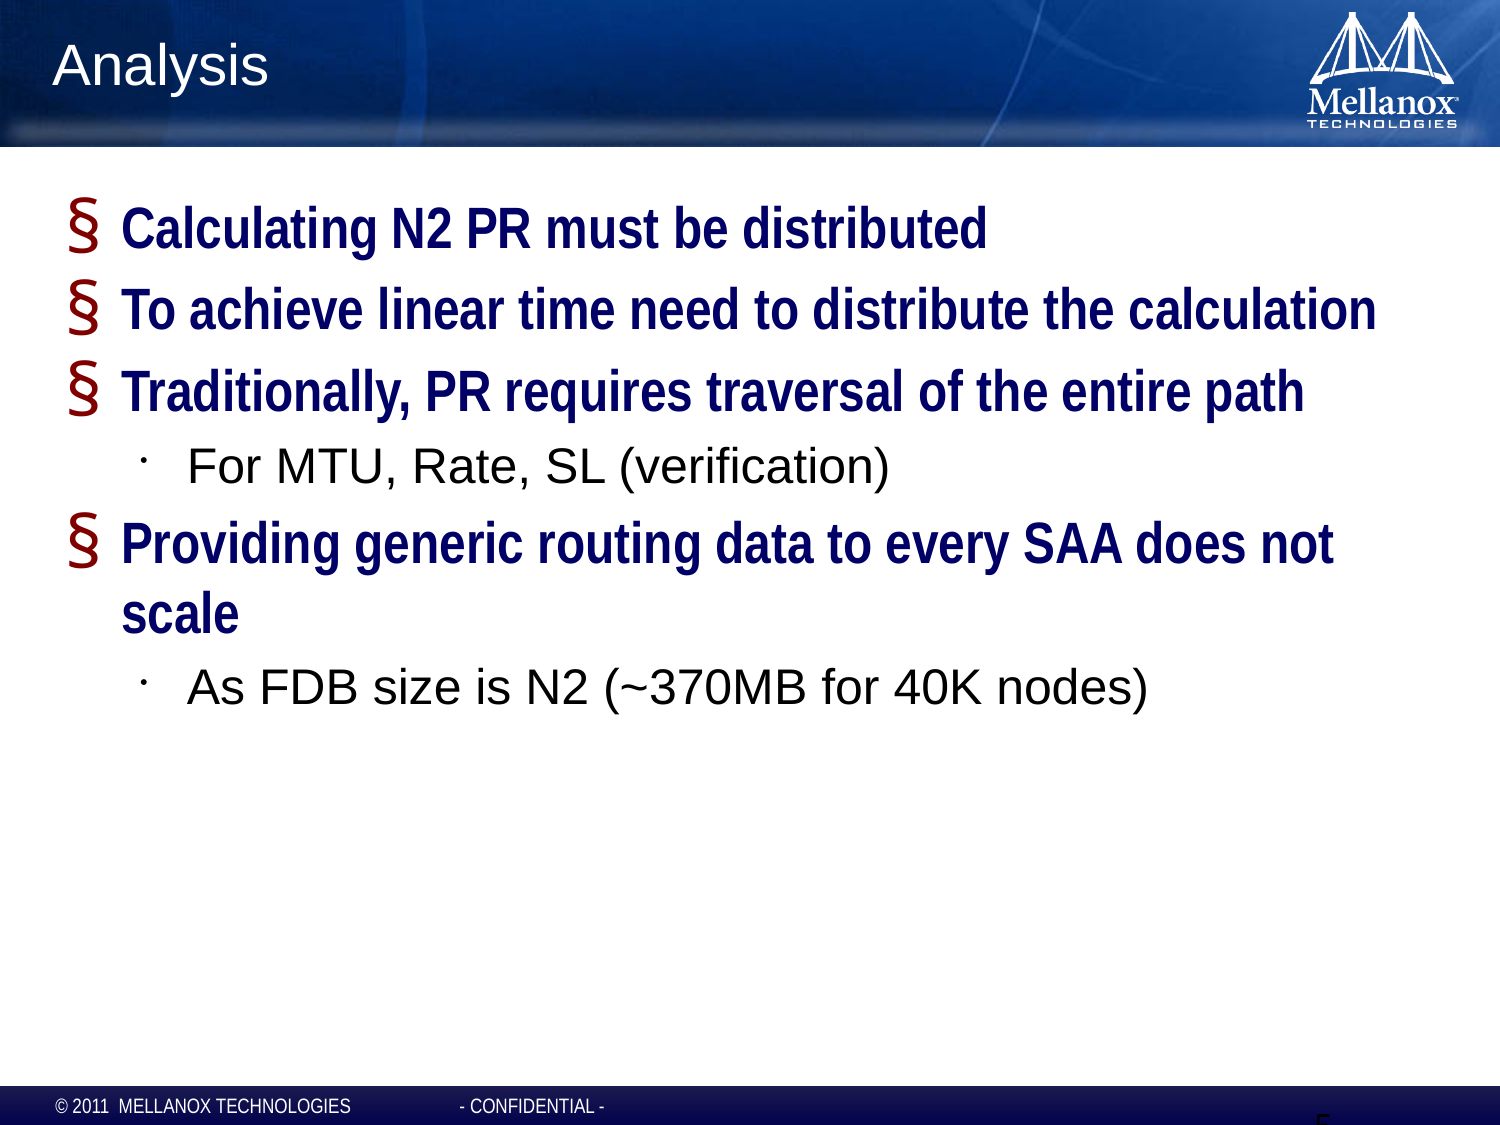

# Analysis
Calculating N2 PR must be distributed
To achieve linear time need to distribute the calculation
Traditionally, PR requires traversal of the entire path
For MTU, Rate, SL (verification)
Providing generic routing data to every SAA does not scale
As FDB size is N2 (~370MB for 40K nodes)